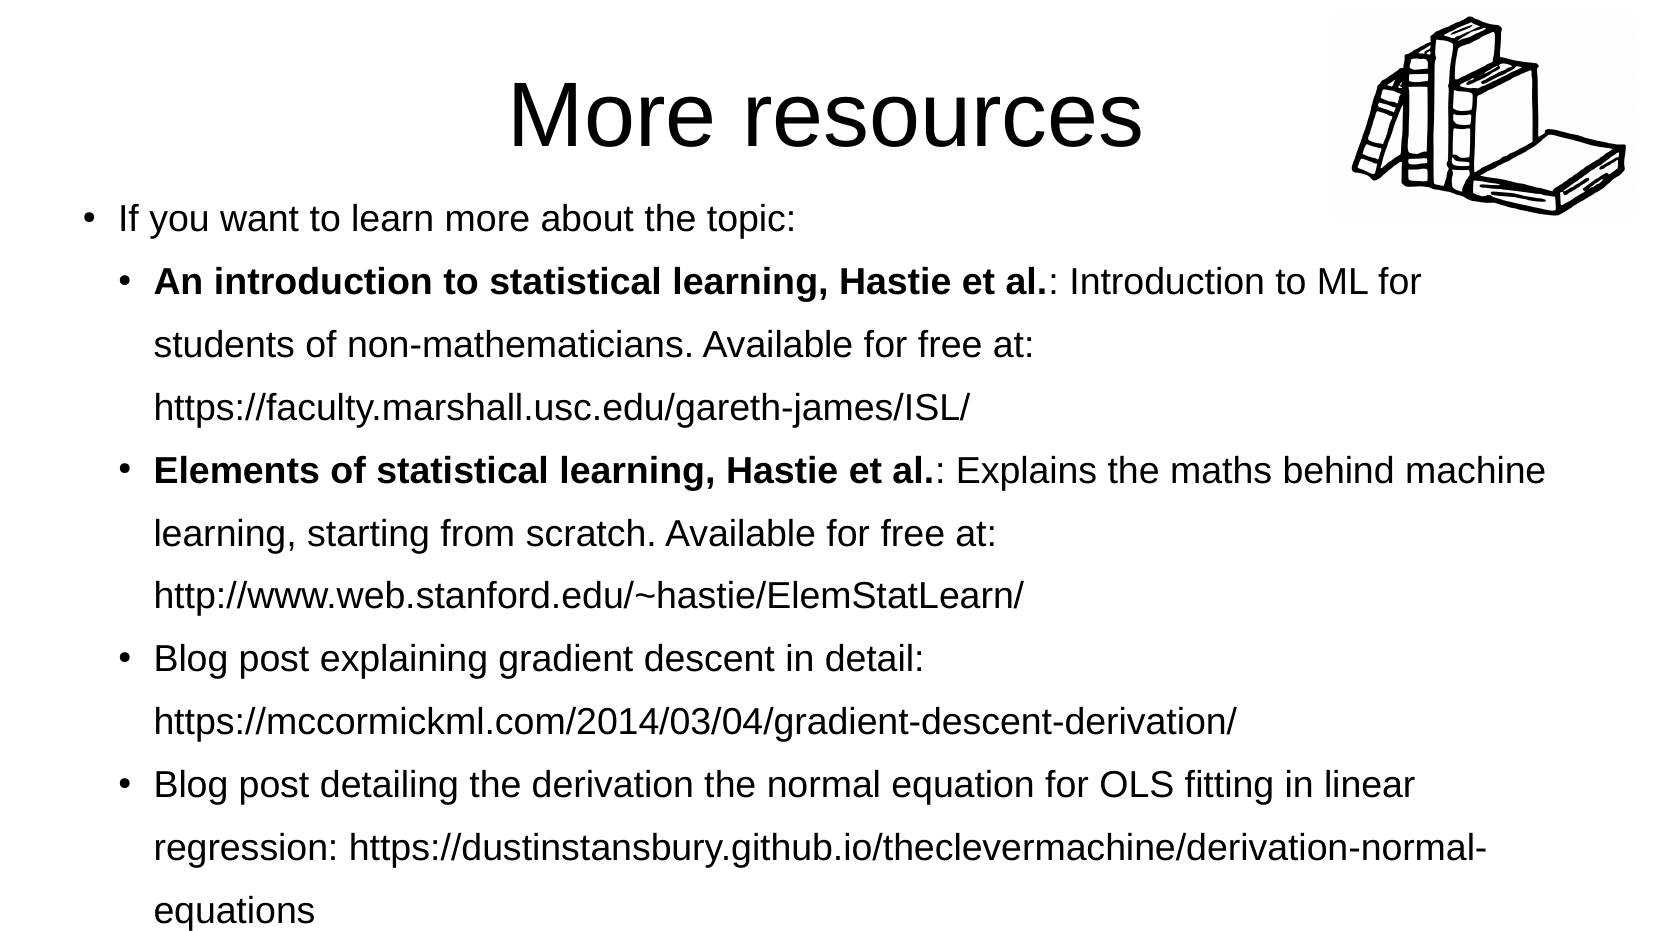

# More resources
If you want to learn more about the topic:
An introduction to statistical learning, Hastie et al.: Introduction to ML for students of non-mathematicians. Available for free at: https://faculty.marshall.usc.edu/gareth-james/ISL/
Elements of statistical learning, Hastie et al.: Explains the maths behind machine learning, starting from scratch. Available for free at: http://www.web.stanford.edu/~hastie/ElemStatLearn/
Blog post explaining gradient descent in detail: https://mccormickml.com/2014/03/04/gradient-descent-derivation/
Blog post detailing the derivation the normal equation for OLS fitting in linear regression: https://dustinstansbury.github.io/theclevermachine/derivation-normal-equations